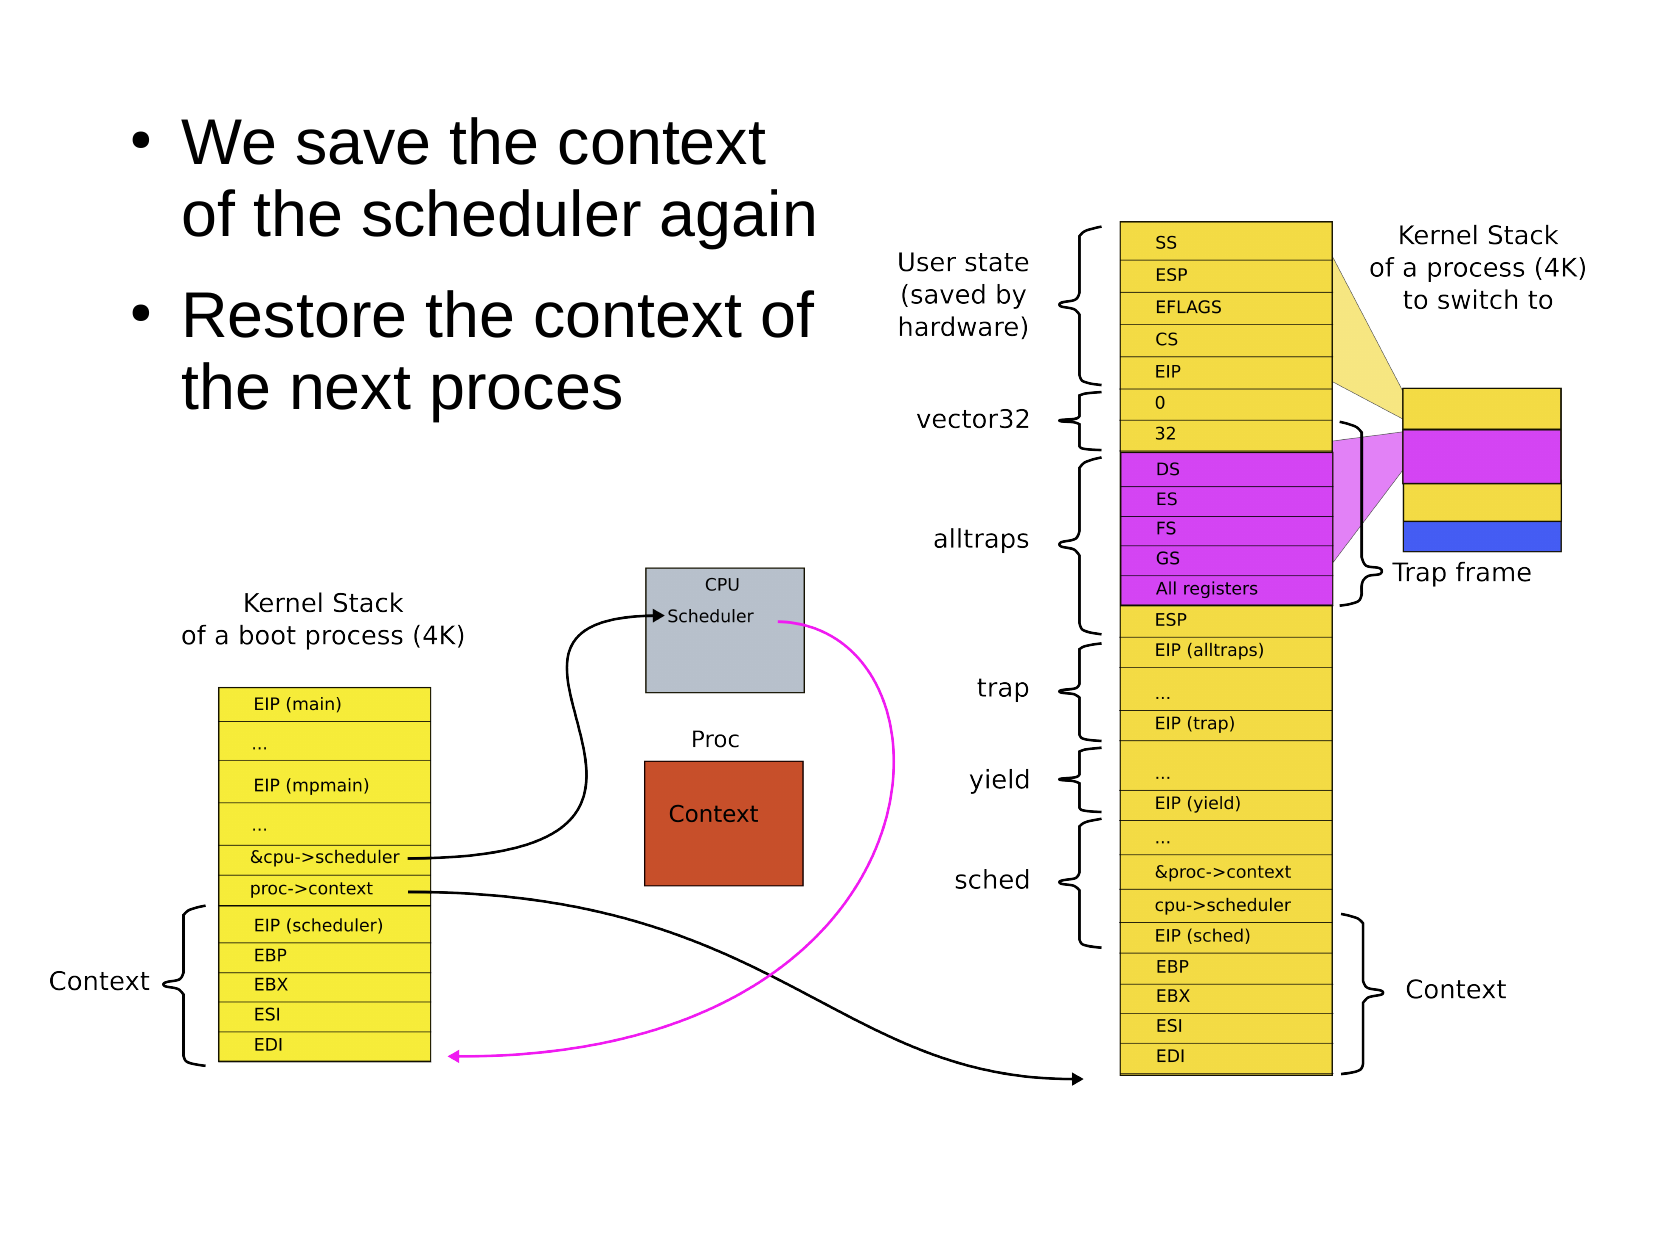

We save the context of the scheduler again
Restore the context of the next proces
#